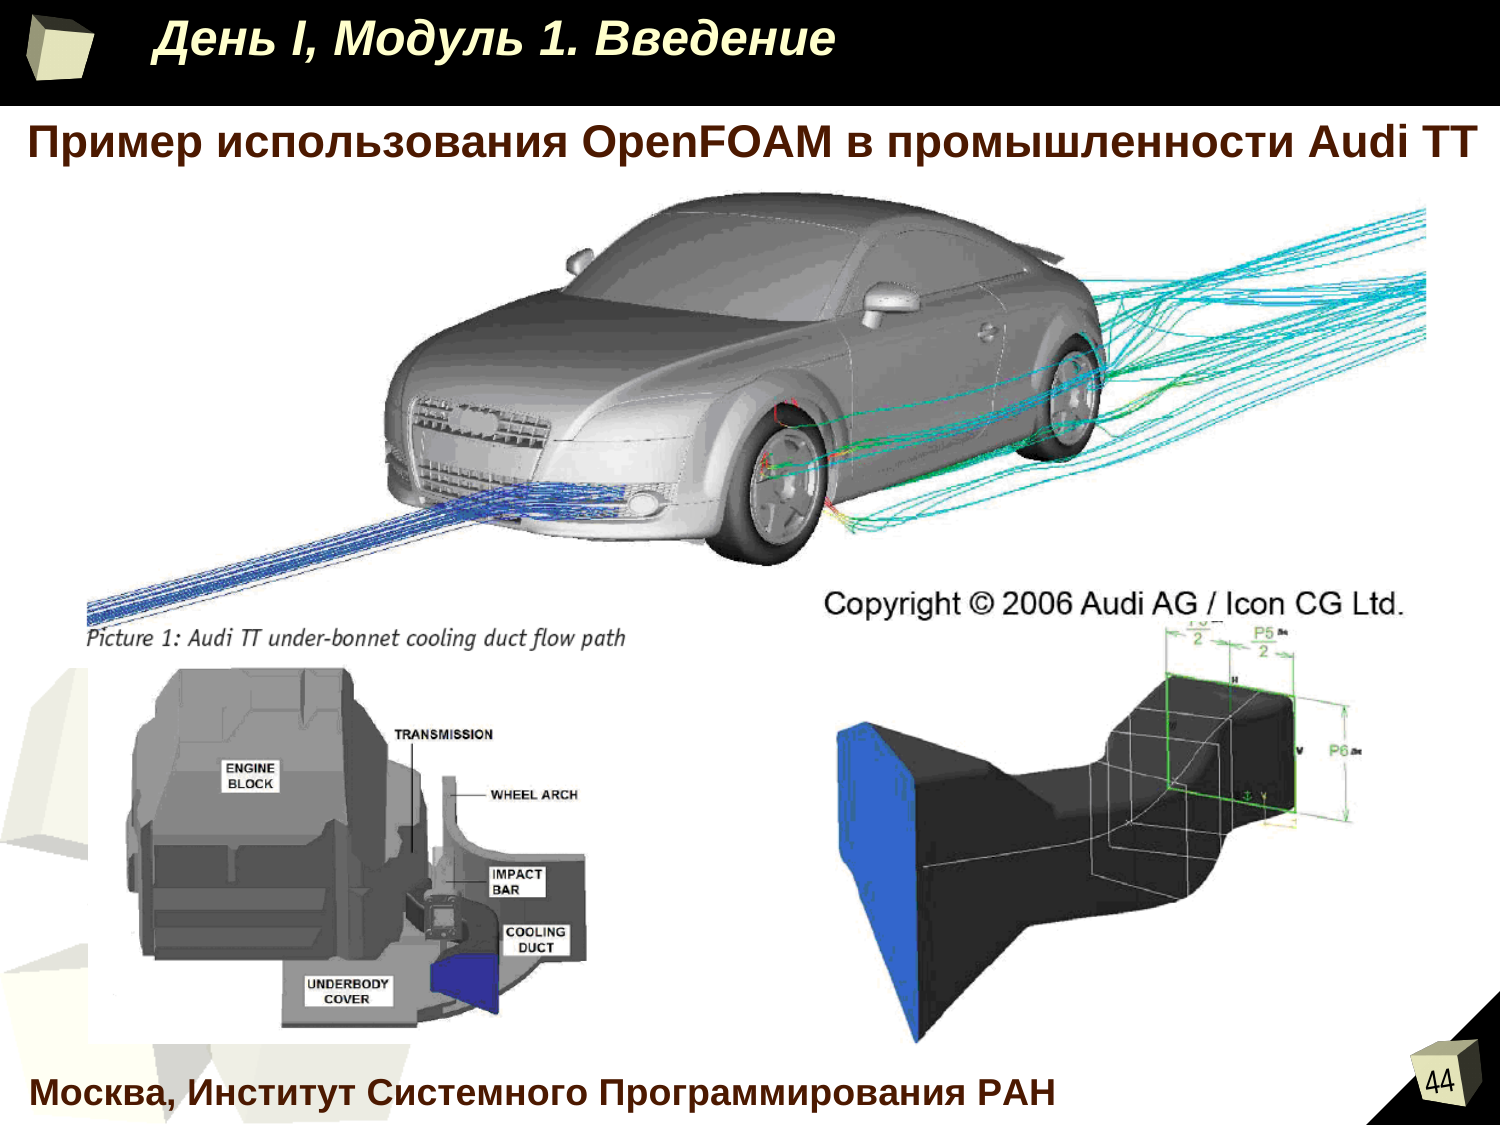

Пример использования OpenFOAM в промышленности Audi TT